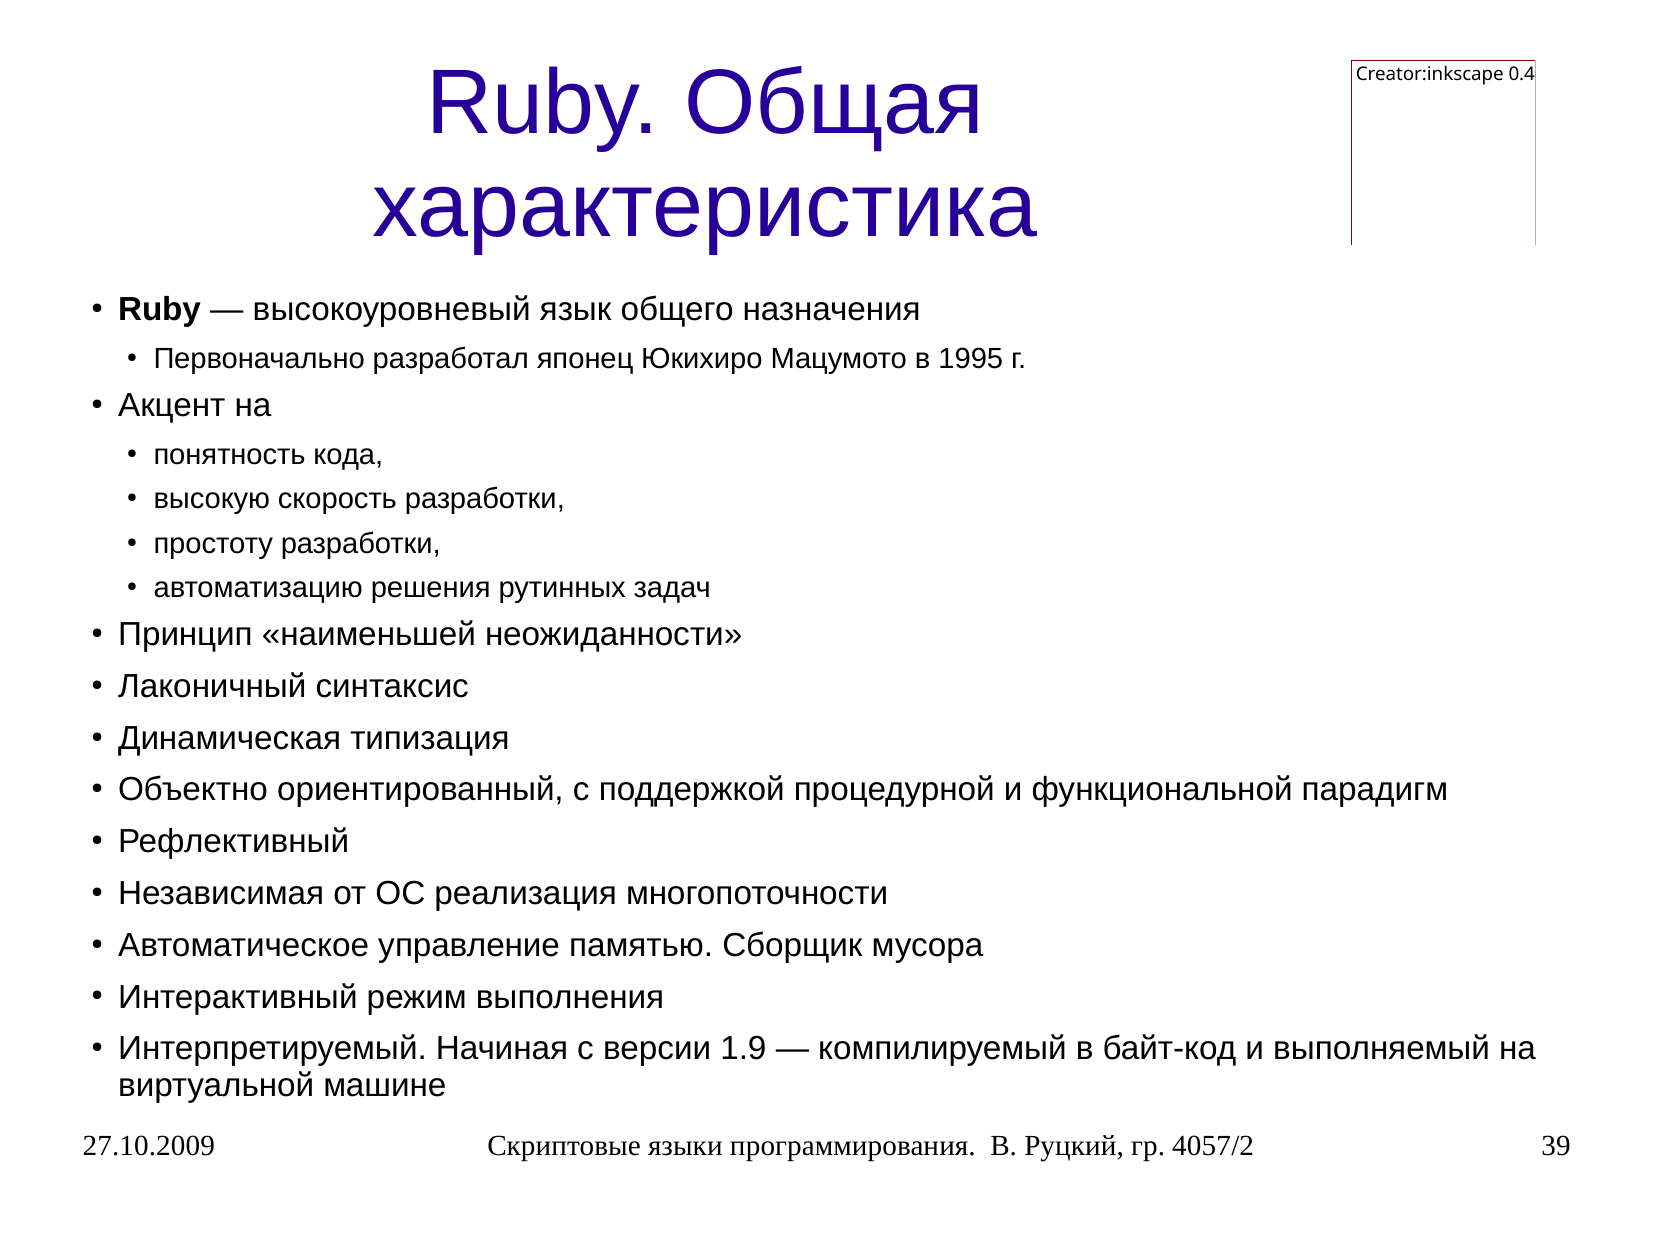

# Ruby. Общая характеристика
Ruby — высокоуровневый язык общего назначения
Первоначально разработал японец Юкихиро Мацумото в 1995 г.
Акцент на
понятность кода,
высокую скорость разработки,
простоту разработки,
автоматизацию решения рутинных задач
Принцип «наименьшей неожиданности»
Лаконичный синтаксис
Динамическая типизация
Объектно ориентированный, с поддержкой процедурной и функциональной парадигм
Рефлективный
Независимая от ОС реализация многопоточности
Автоматическое управление памятью. Сборщик мусора
Интерактивный режим выполнения
Интерпретируемый. Начиная с версии 1.9 — компилируемый в байт-код и выполняемый на виртуальной машине
27.10.2009
Скриптовые языки программирования. В. Руцкий, гр. 4057/2
39